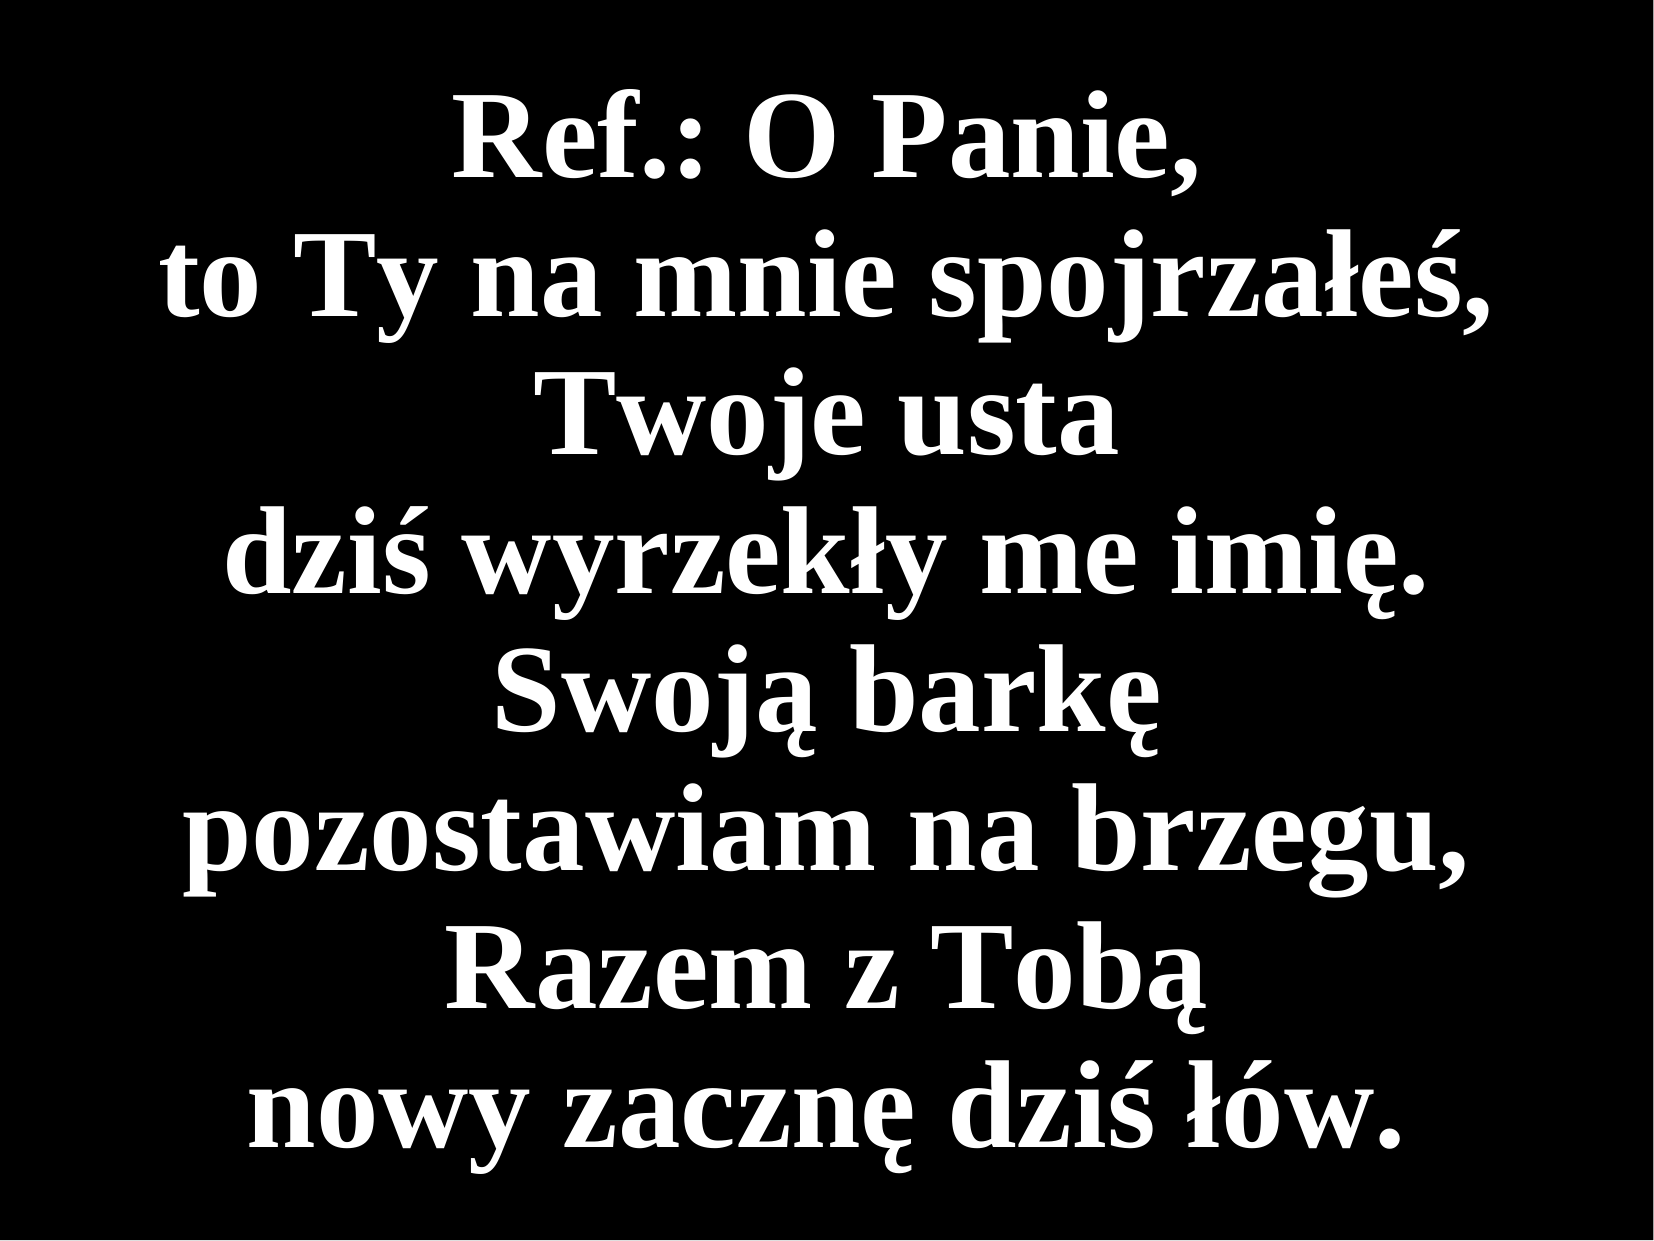

# Ref.: O Panie, to Ty na mnie spojrzałeś, Twoje usta dziś wyrzekły me imię. Swoją barkę pozostawiam na brzegu, Razem z Tobą nowy zacznę dziś łów.